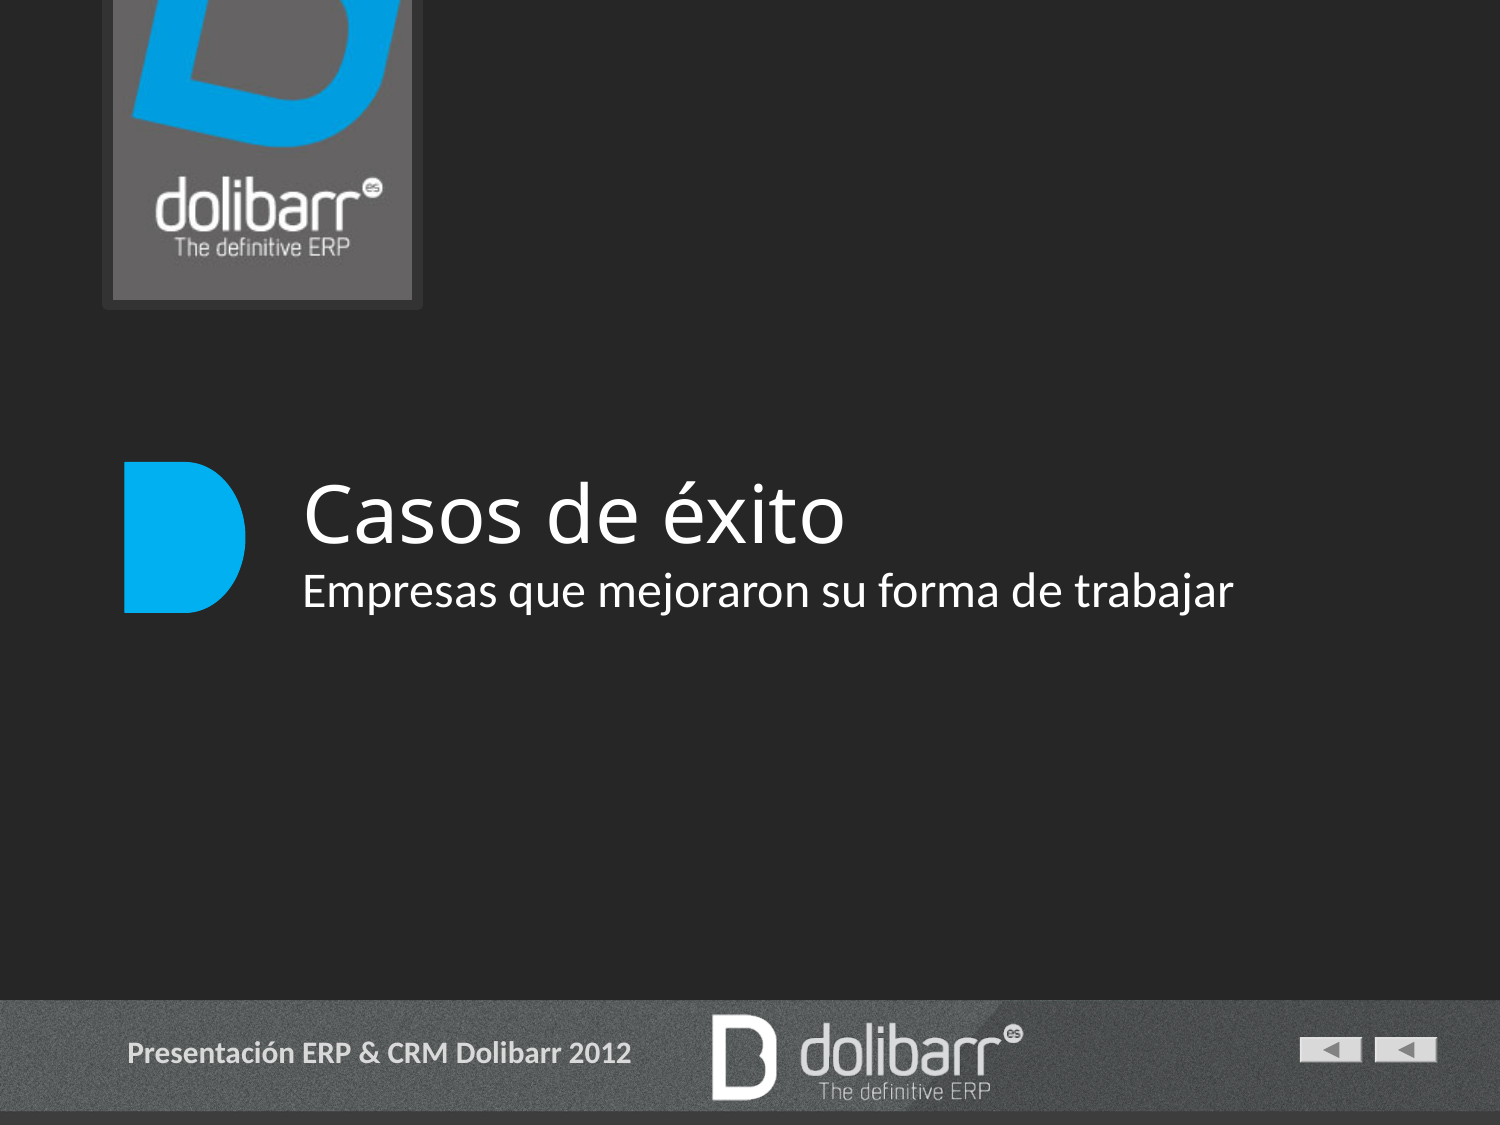

# Casos de éxito
Empresas que mejoraron su forma de trabajar
Presentación ERP & CRM Dolibarr 2012